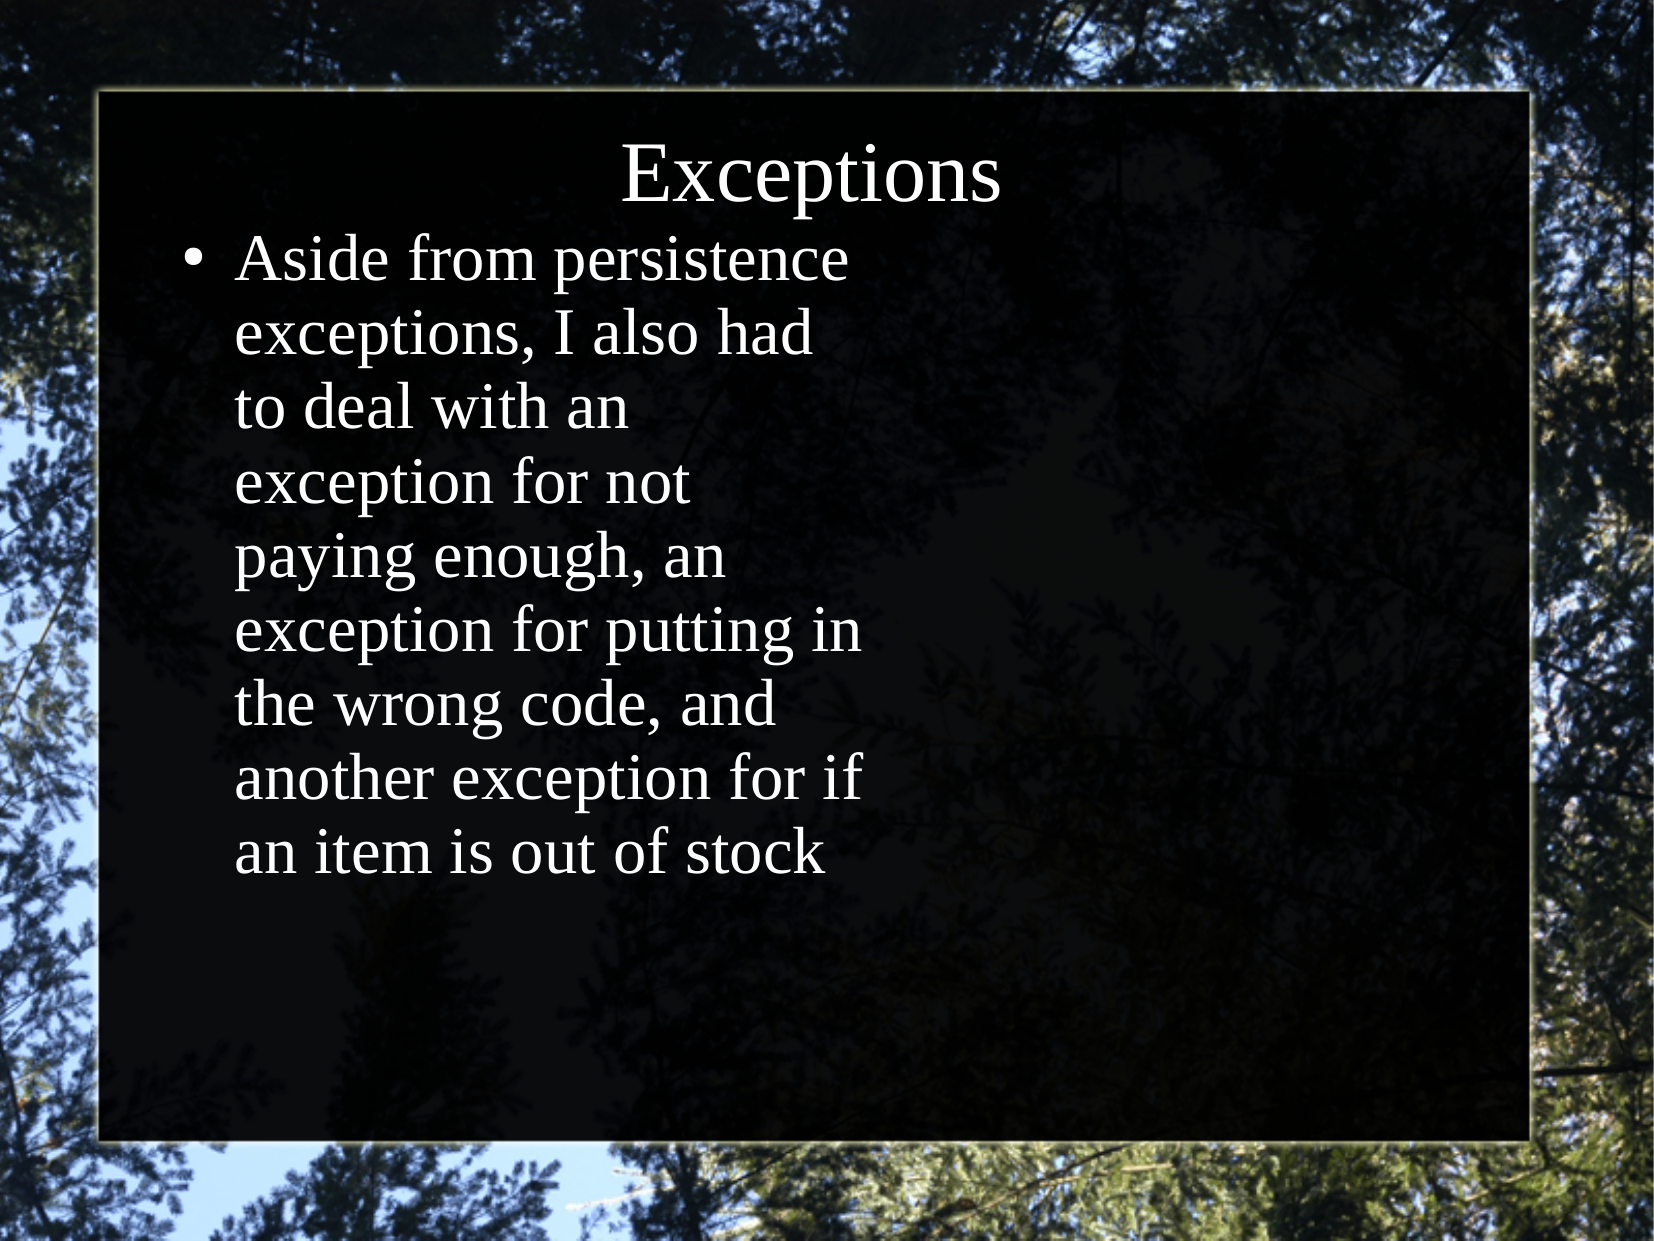

# Exceptions
Aside from persistence exceptions, I also had to deal with an exception for not paying enough, an exception for putting in the wrong code, and another exception for if an item is out of stock